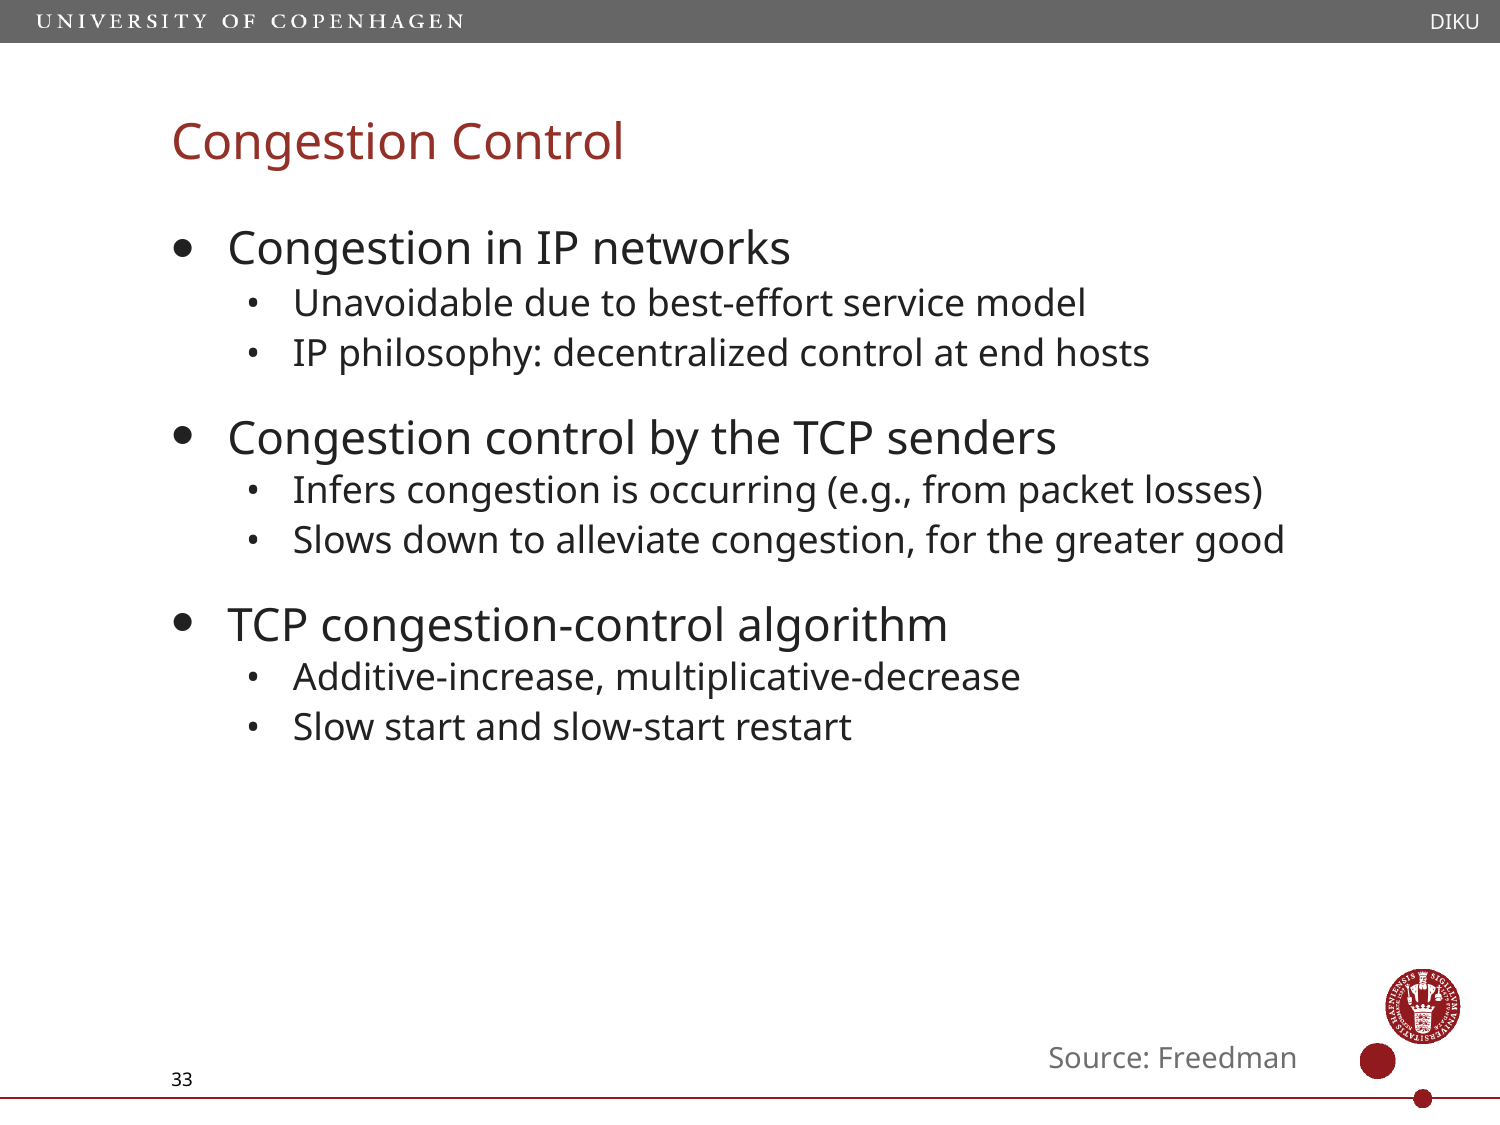

DIKU
# Congestion Control
Congestion in IP networks
Unavoidable due to best-effort service model
IP philosophy: decentralized control at end hosts
Congestion control by the TCP senders
Infers congestion is occurring (e.g., from packet losses)
Slows down to alleviate congestion, for the greater good
TCP congestion-control algorithm
Additive-increase, multiplicative-decrease
Slow start and slow-start restart
Source: Freedman